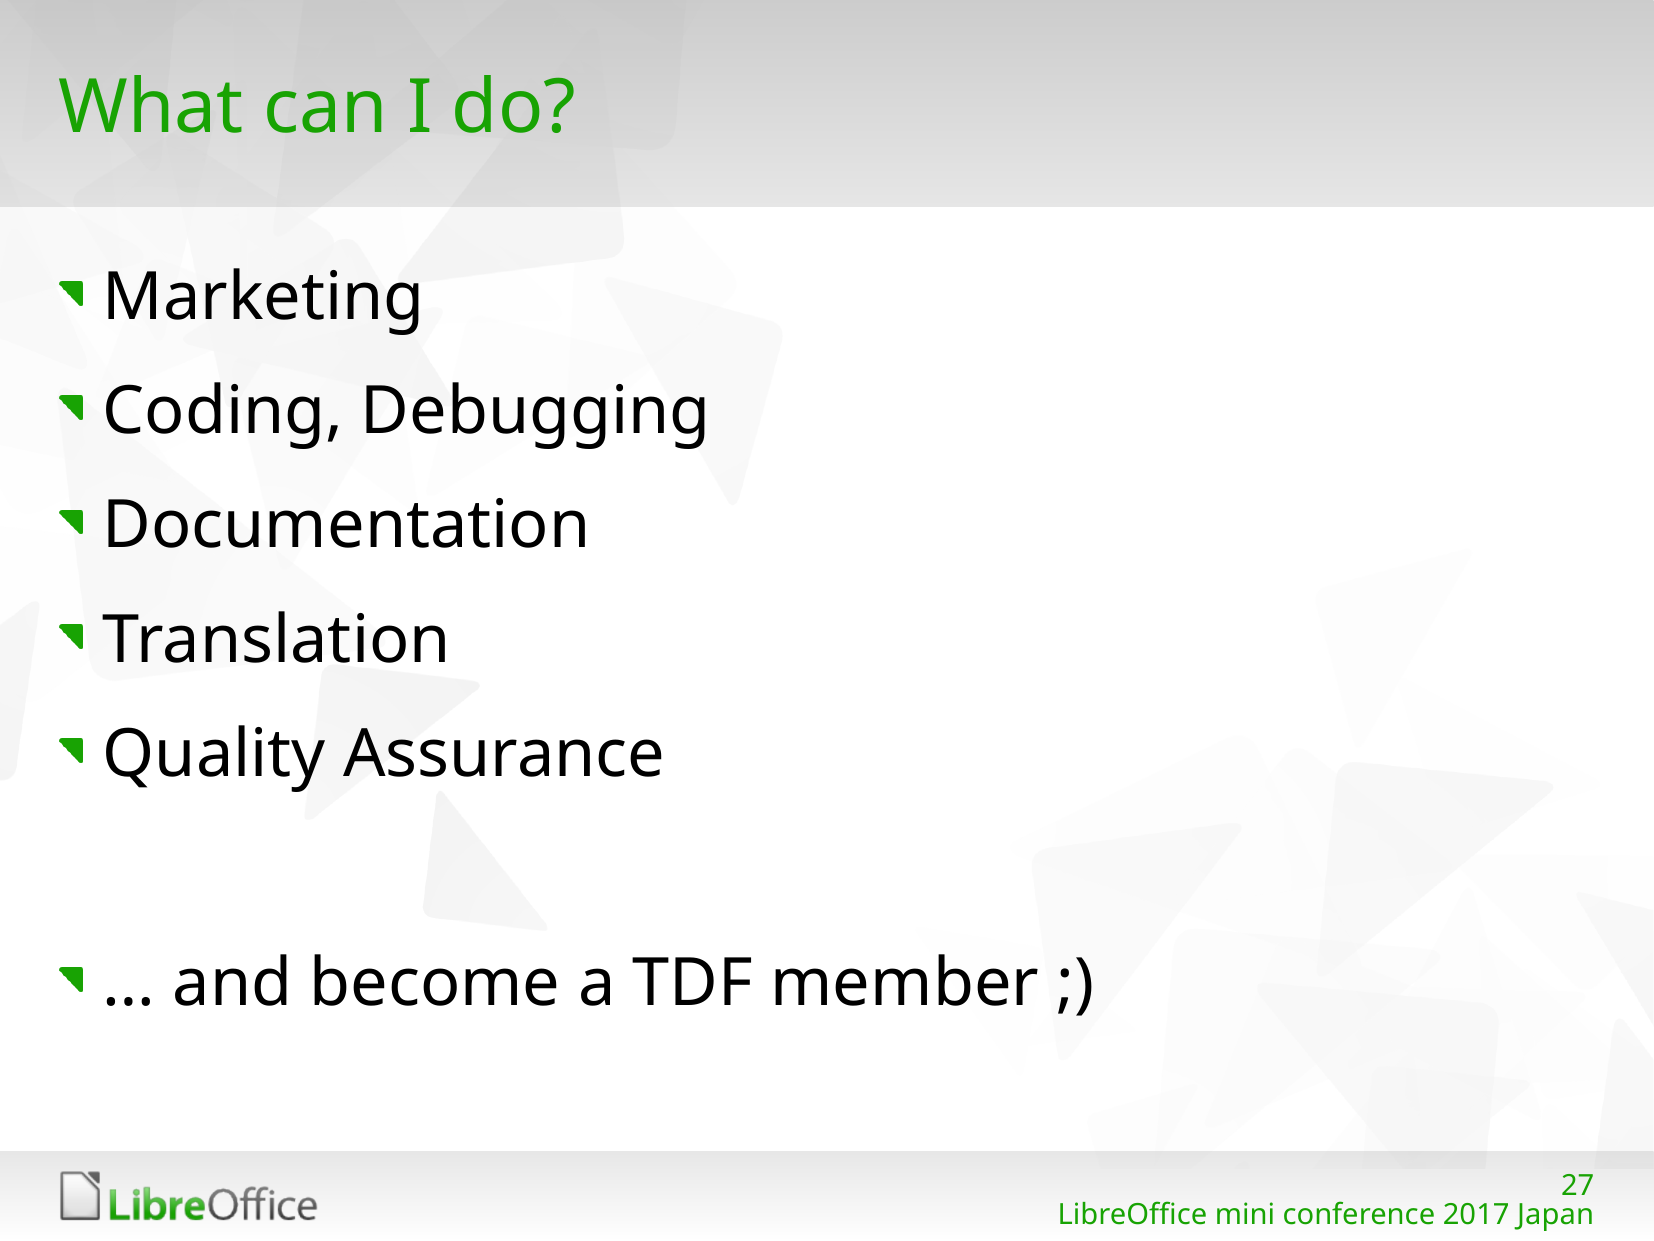

# What can I do?
Marketing
Coding, Debugging
Documentation
Translation
Quality Assurance
… and become a TDF member ;)
27
 LibreOffice mini conference 2017 Japan